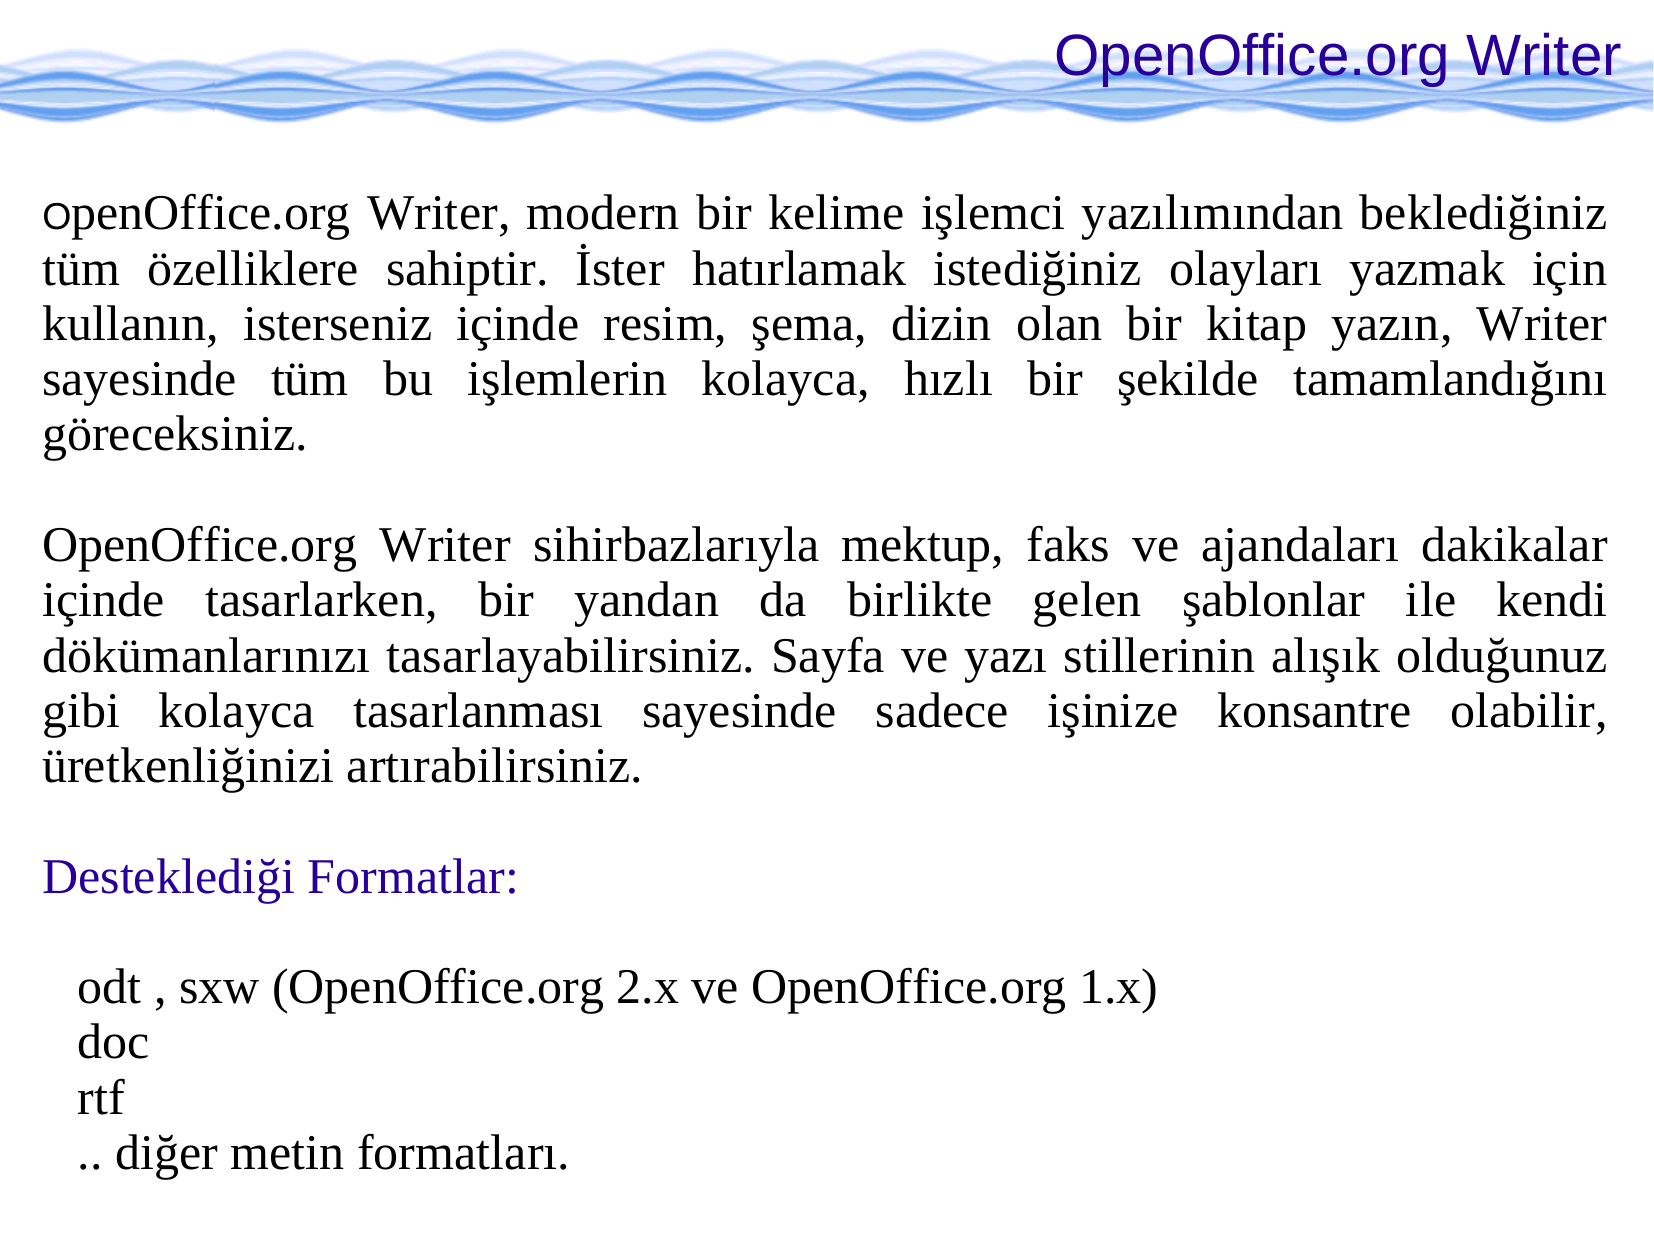

OpenOffice.org Writer
OpenOffice.org Writer, modern bir kelime işlemci yazılımından beklediğiniz tüm özelliklere sahiptir. İster hatırlamak istediğiniz olayları yazmak için kullanın, isterseniz içinde resim, şema, dizin olan bir kitap yazın, Writer sayesinde tüm bu işlemlerin kolayca, hızlı bir şekilde tamamlandığını göreceksiniz.
OpenOffice.org Writer sihirbazlarıyla mektup, faks ve ajandaları dakikalar içinde tasarlarken, bir yandan da birlikte gelen şablonlar ile kendi dökümanlarınızı tasarlayabilirsiniz. Sayfa ve yazı stillerinin alışık olduğunuz gibi kolayca tasarlanması sayesinde sadece işinize konsantre olabilir, üretkenliğinizi artırabilirsiniz.
Desteklediği Formatlar:
odt , sxw (OpenOffice.org 2.x ve OpenOffice.org 1.x)
doc
rtf
.. diğer metin formatları.